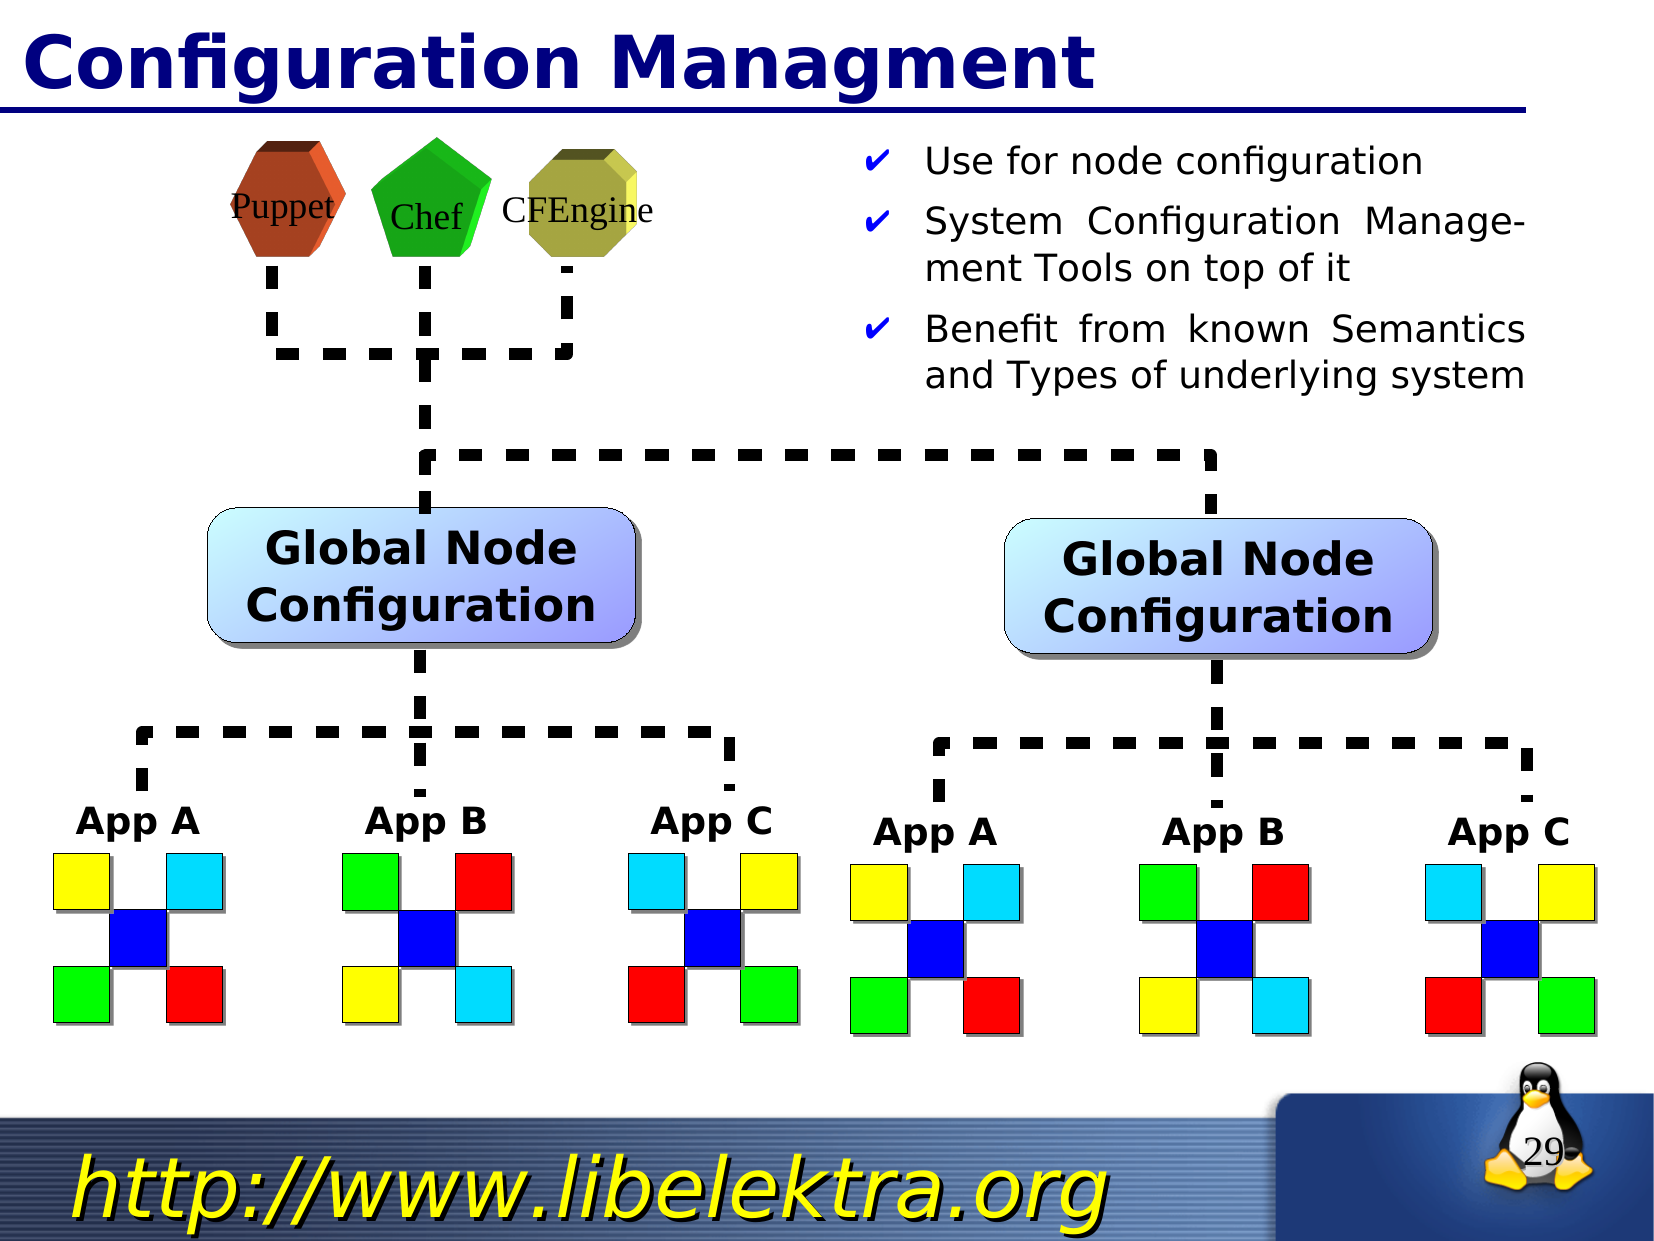

Configuration Managment
# Use for node configuration
System Configuration Manage-ment Tools on top of it
Benefit from known Semantics and Types of underlying system
Chef
Puppet
CFEngine
Global Node
Configuration
Global Node
Configuration
App A
App B
App C
App A
App B
App C